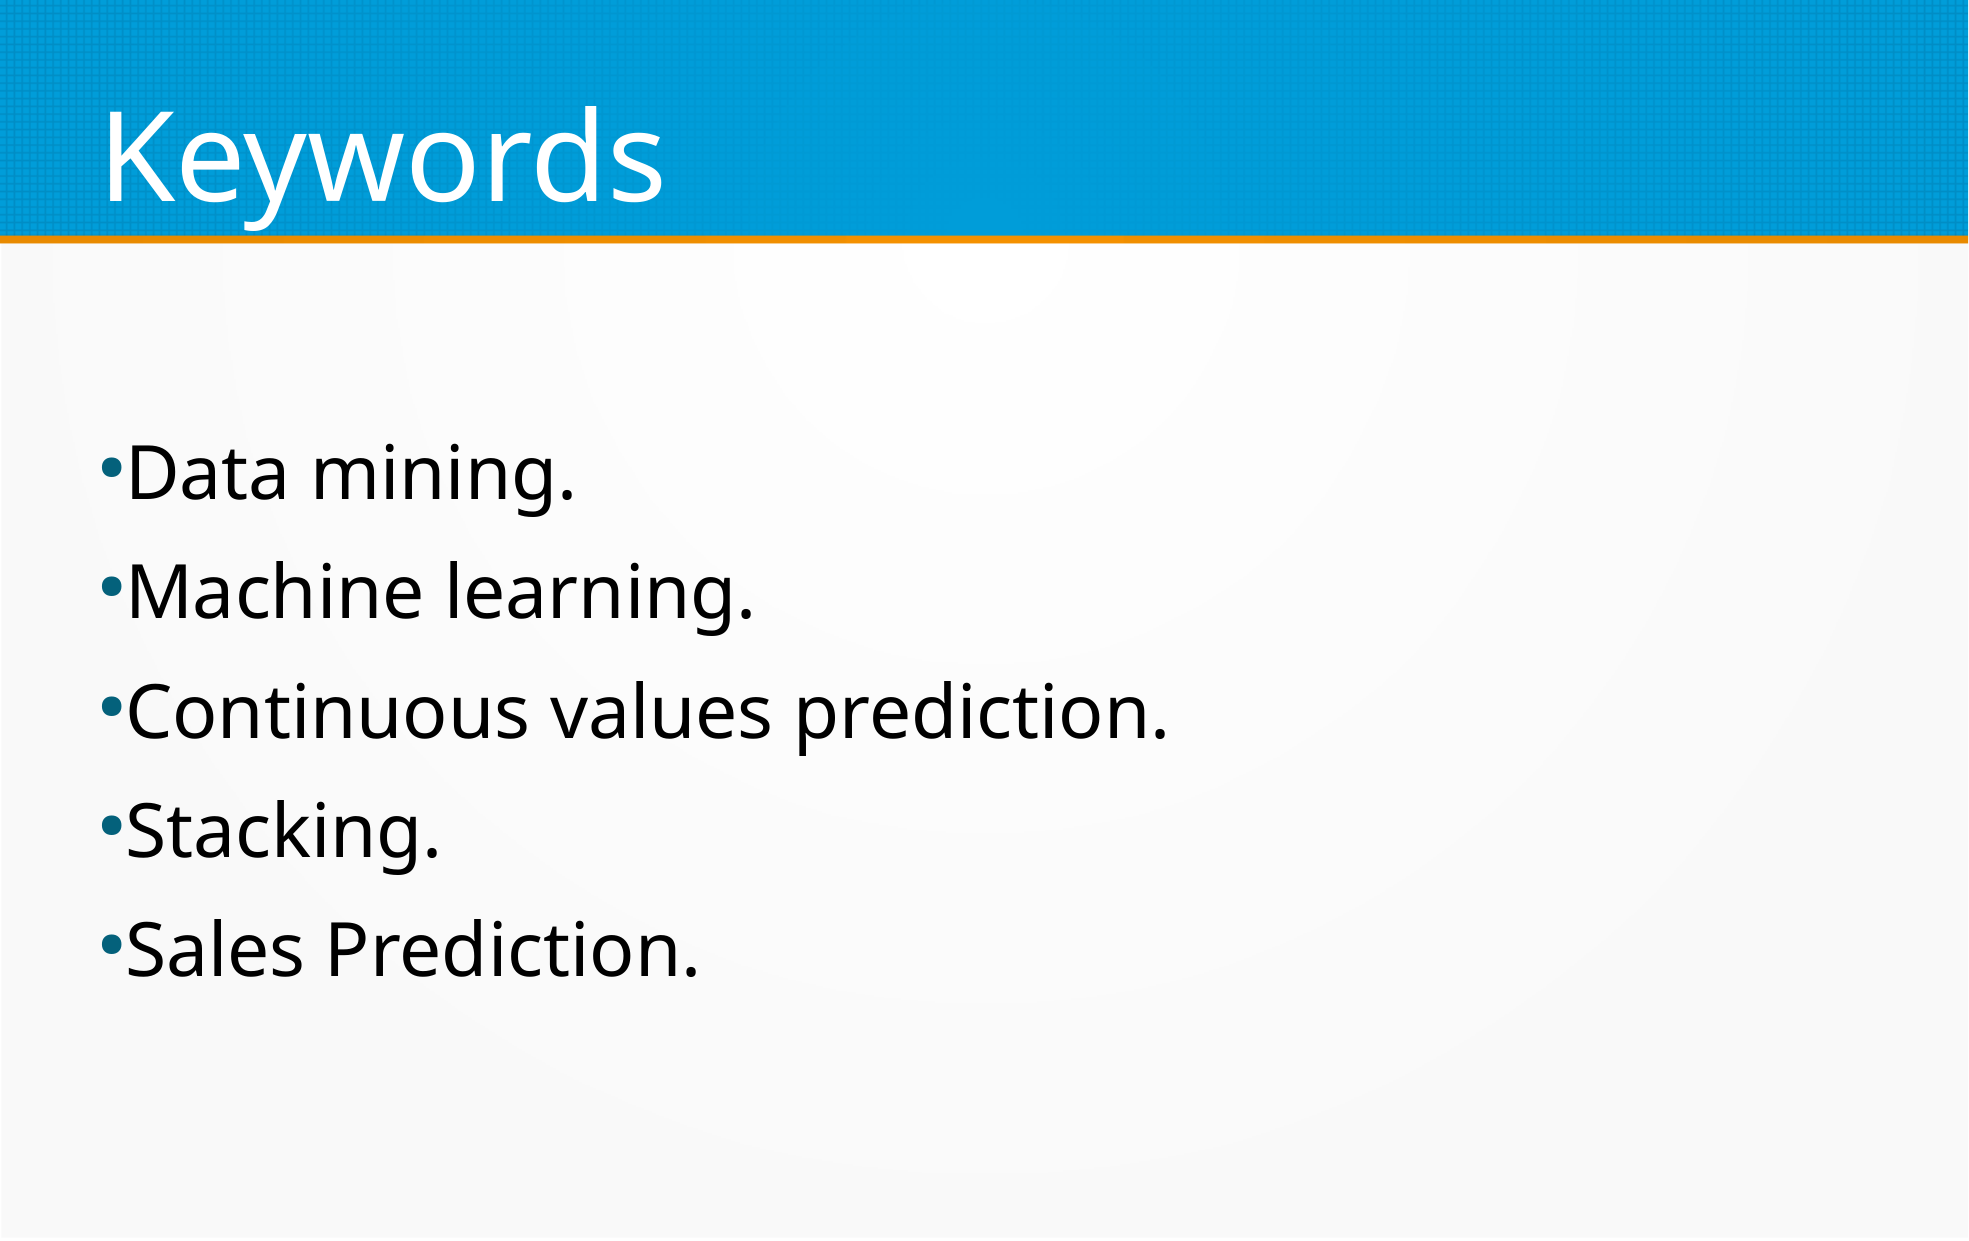

# Keywords
Data mining.
Machine learning.
Continuous values prediction.
Stacking.
Sales Prediction.